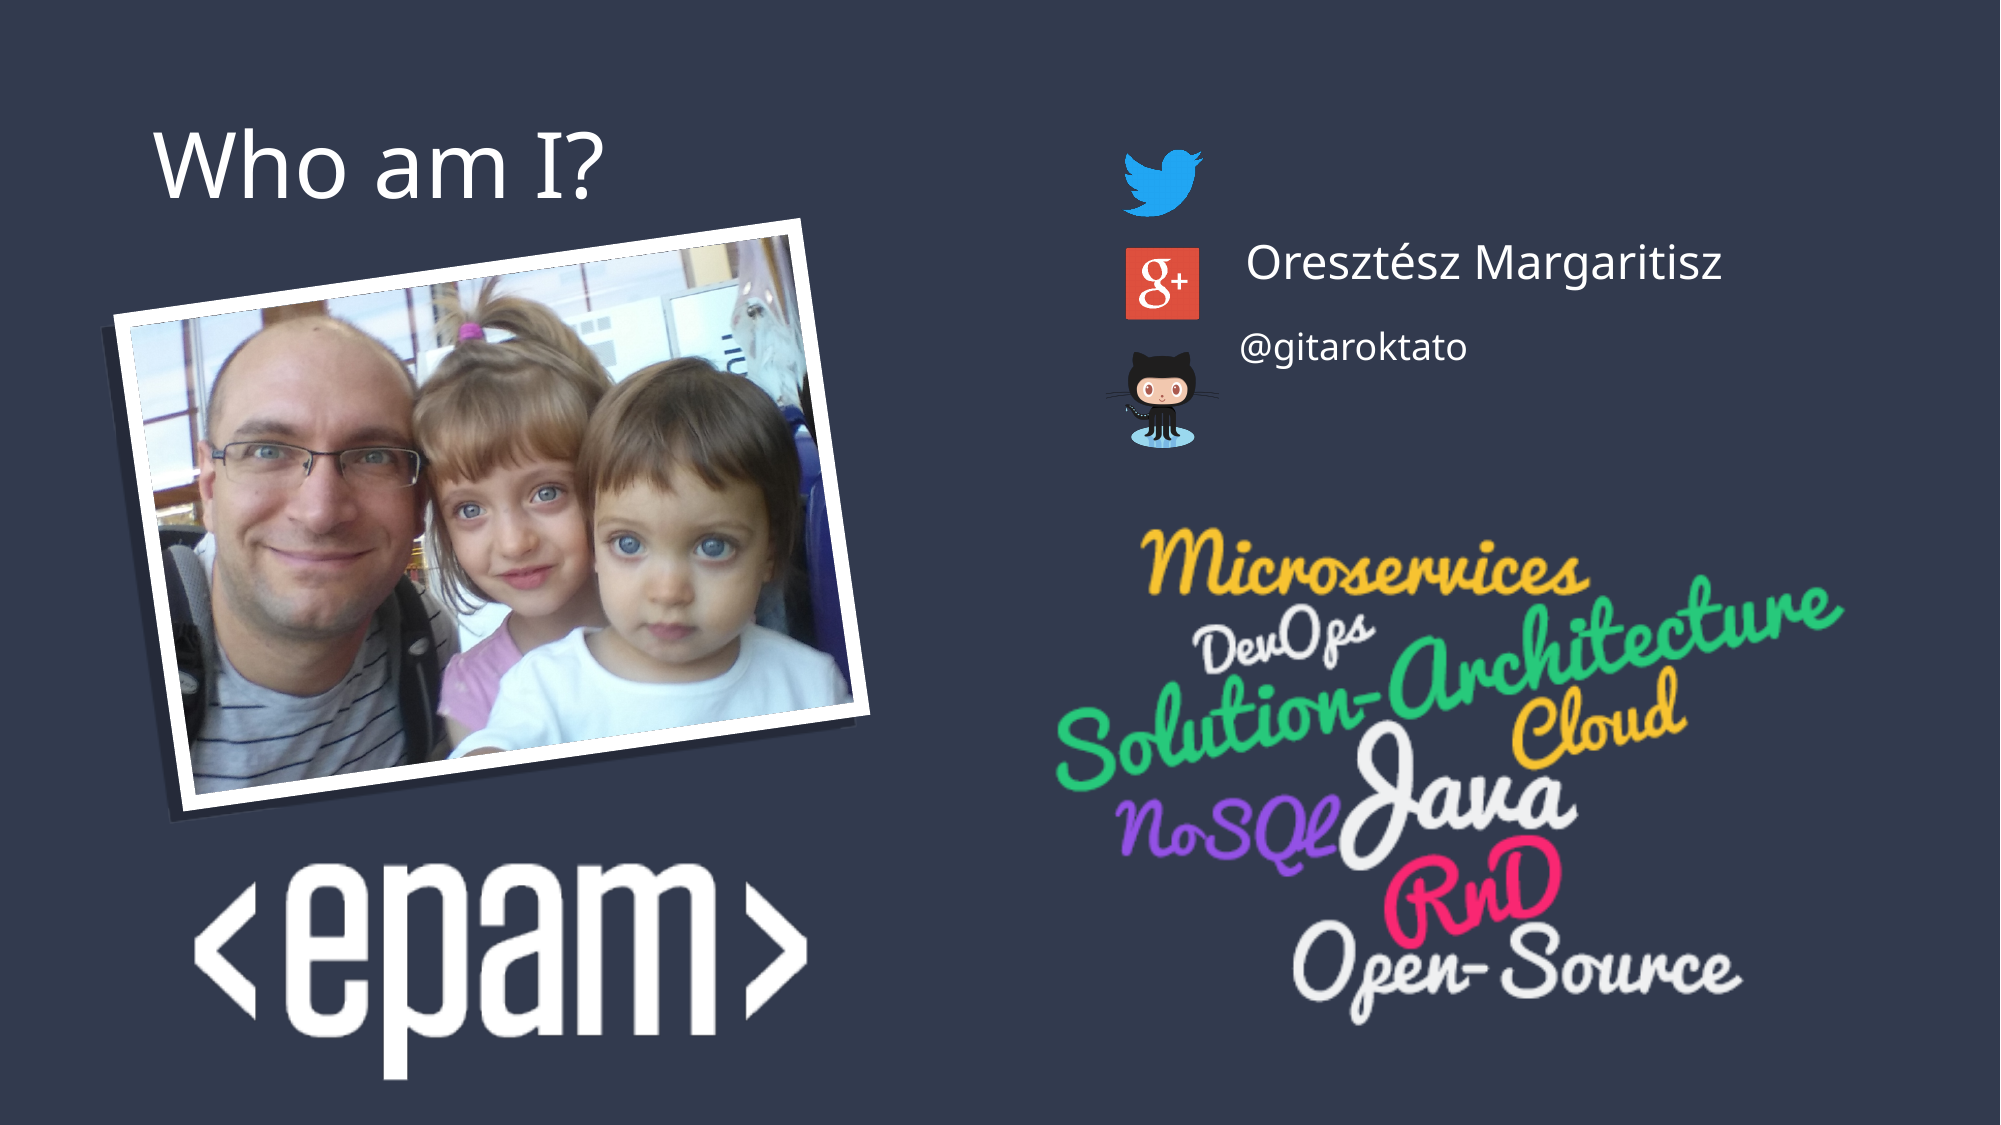

# Who am I?
Oresztész Margaritisz
@gitaroktato